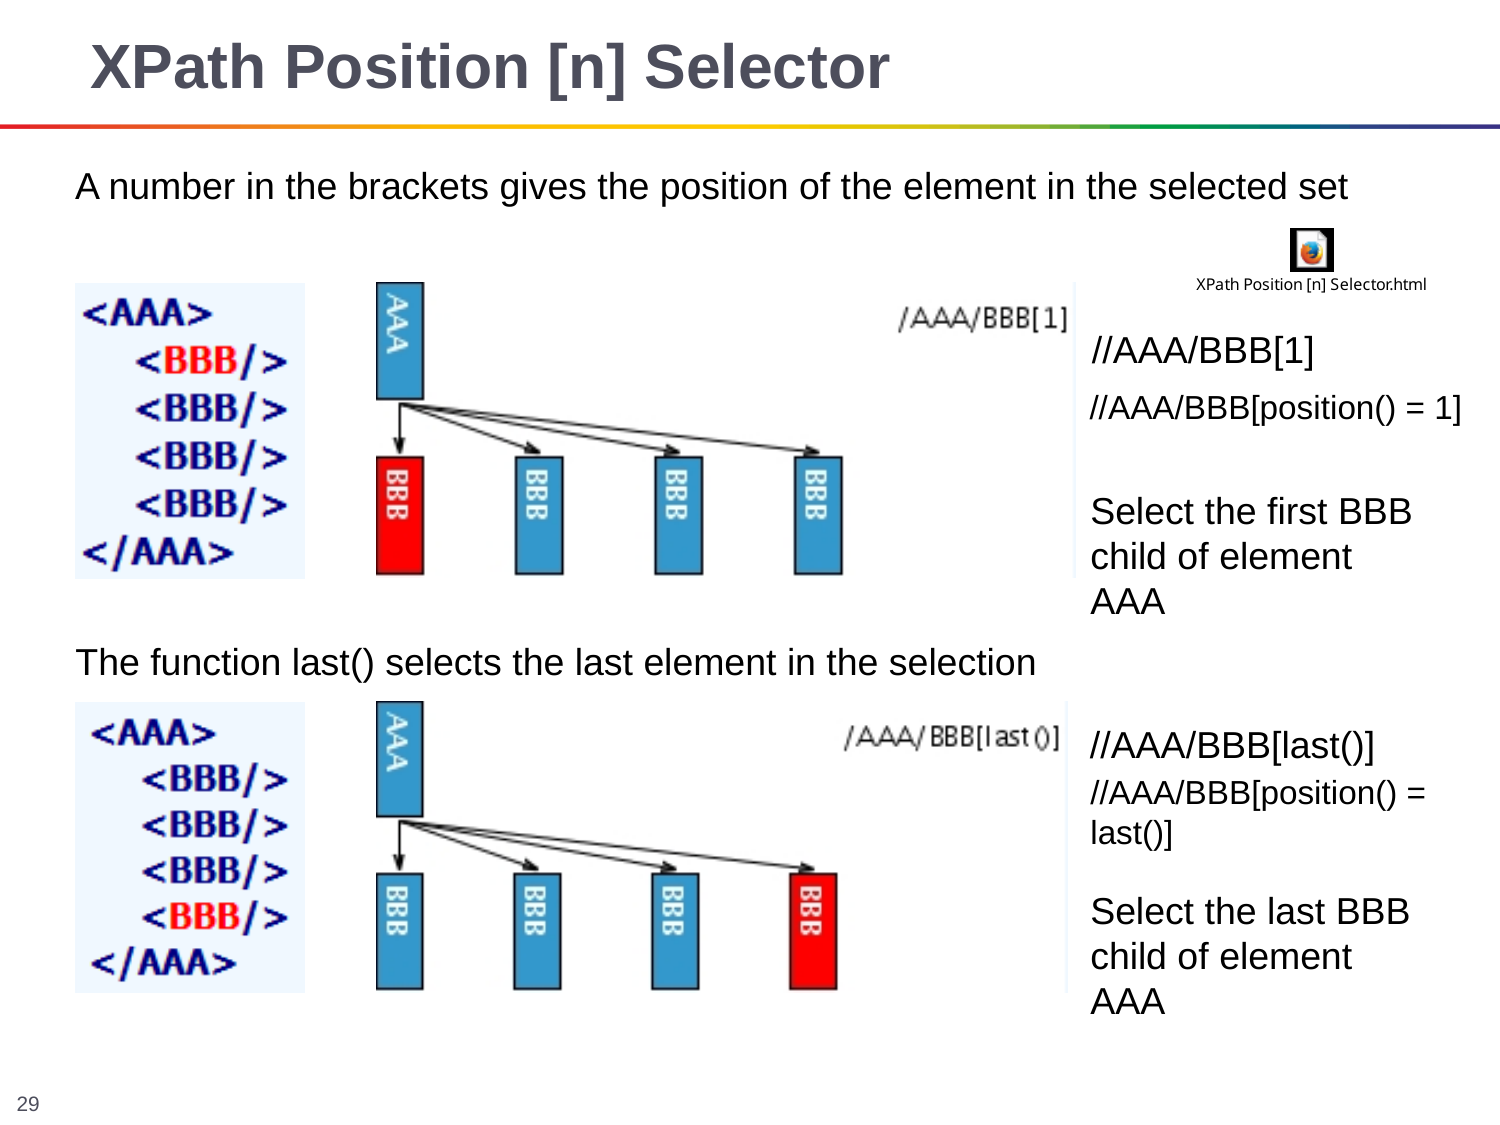

# XPath Position [n] Selector
A number in the brackets gives the position of the element in the selected set
//AAA/BBB[1]
//AAA/BBB[position() = 1]
Select the first BBB child of element AAA
The function last() selects the last element in the selection
//AAA/BBB[last()]
//AAA/BBB[position() = last()]
Select the last BBB child of element AAA